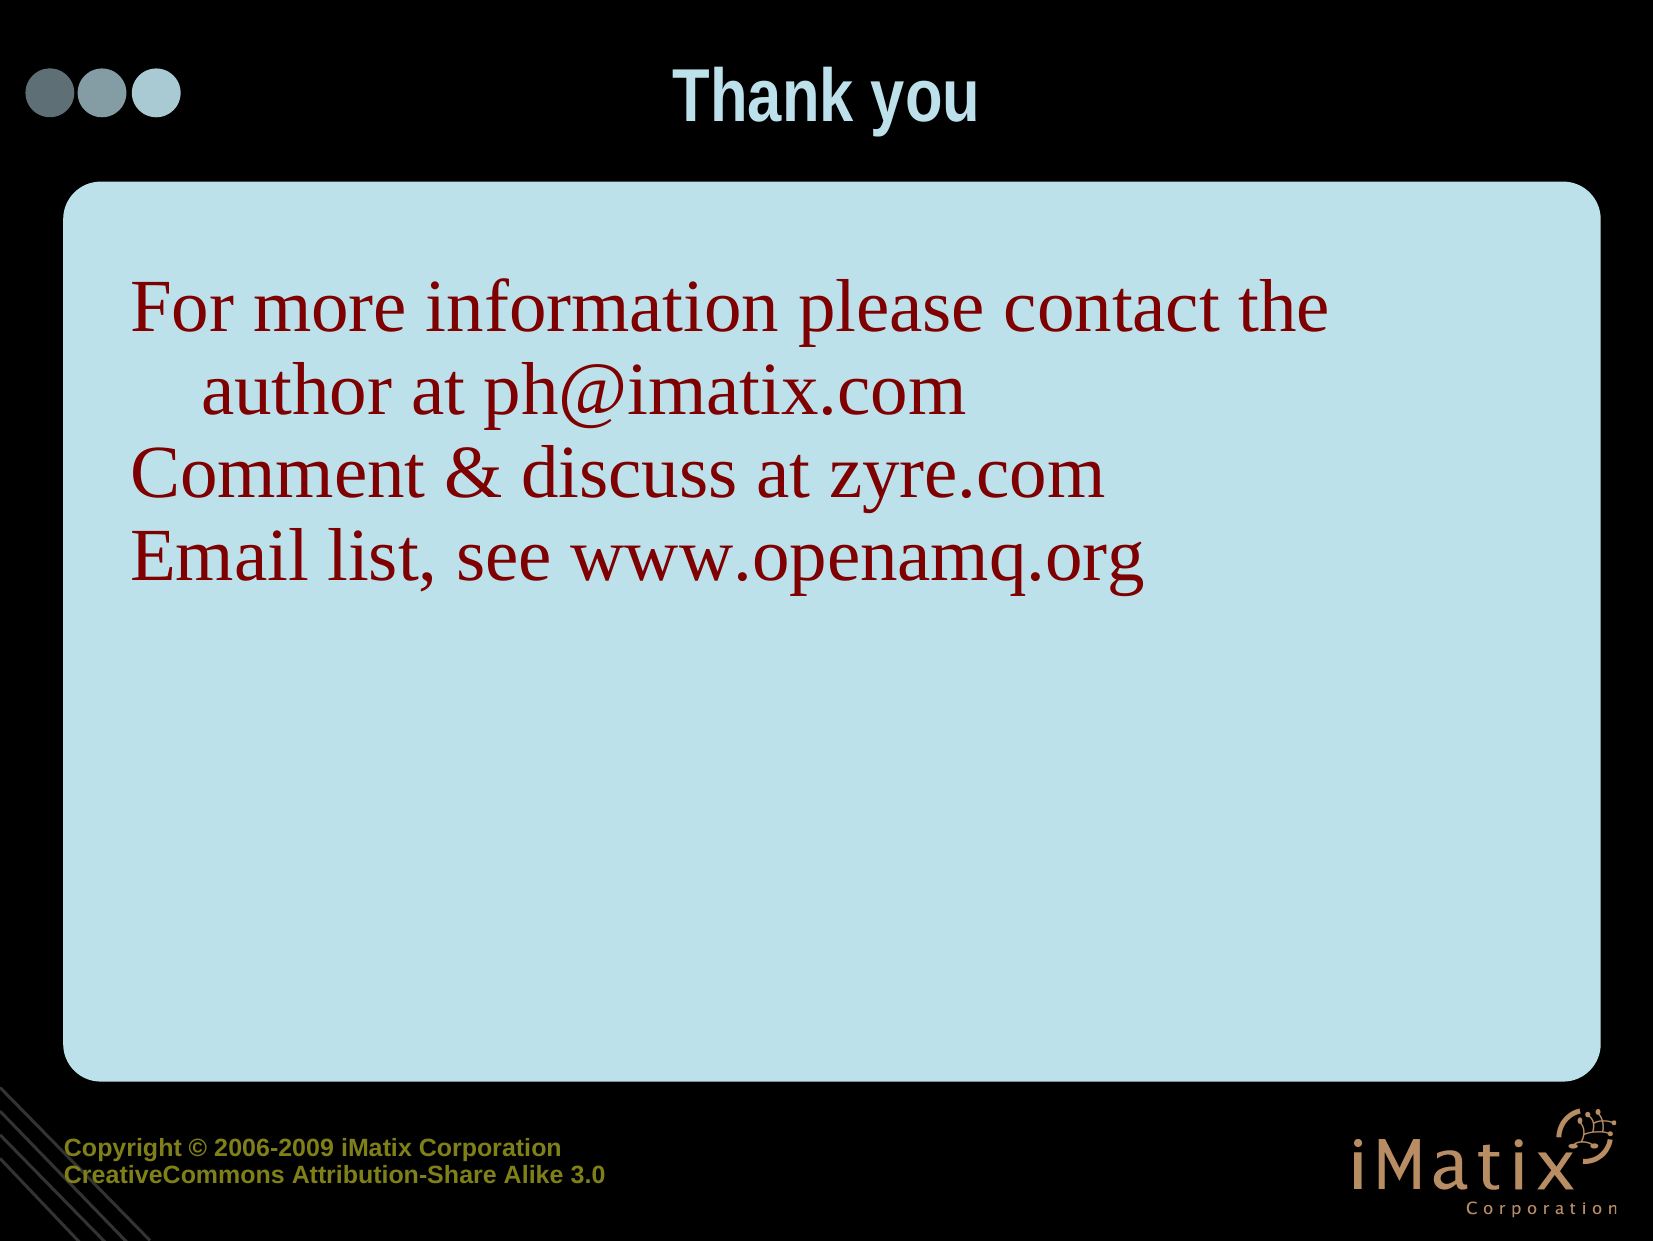

# Thank you
For more information please contact the author at ph@imatix.com
Comment & discuss at zyre.com
Email list, see www.openamq.org